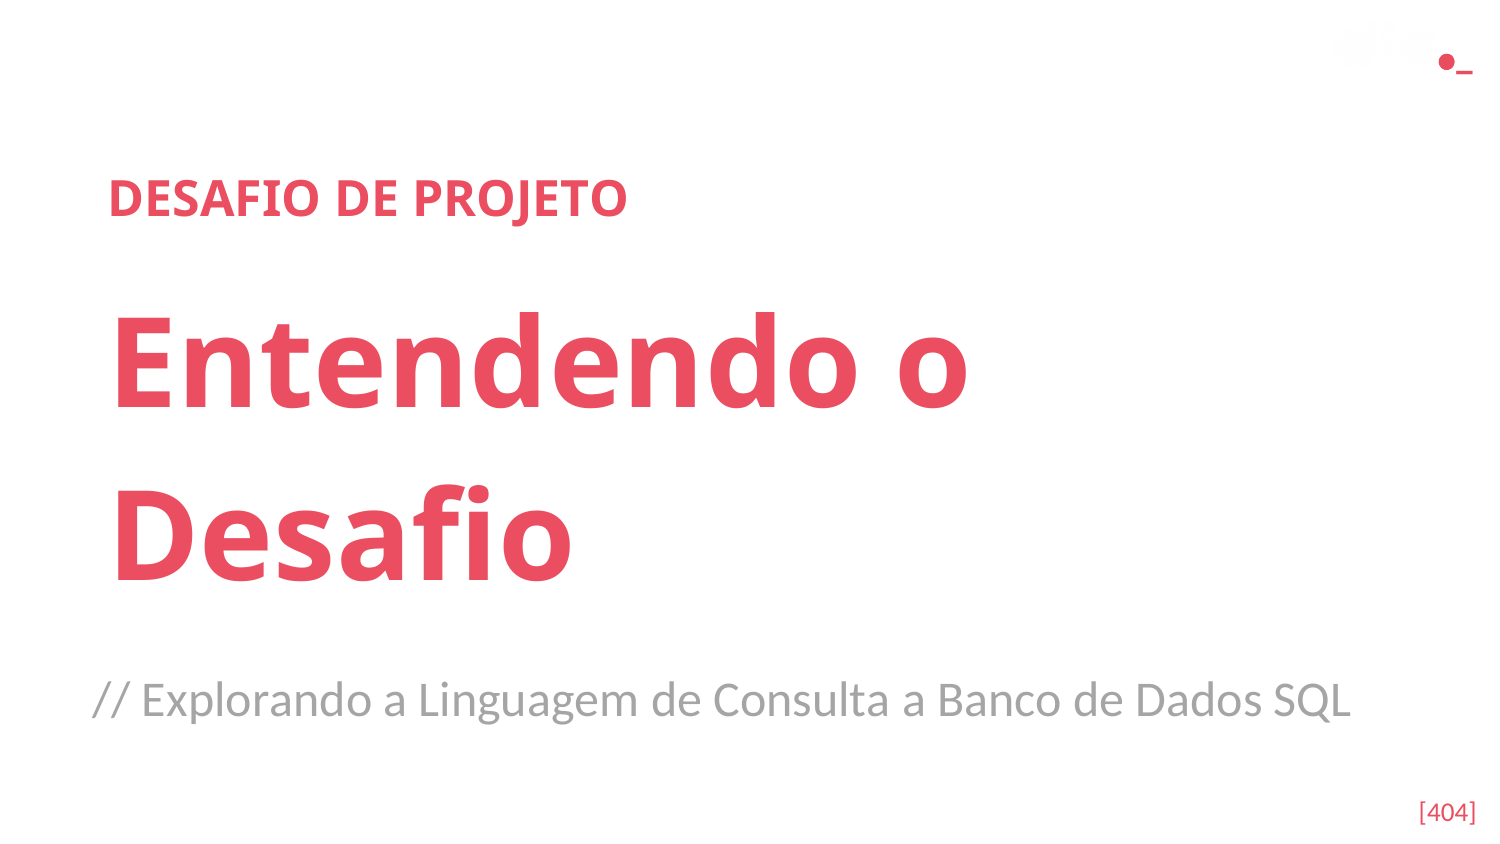

DESAFIO DE PROJETO
Entendendo o Desafio
// Explorando a Linguagem de Consulta a Banco de Dados SQL